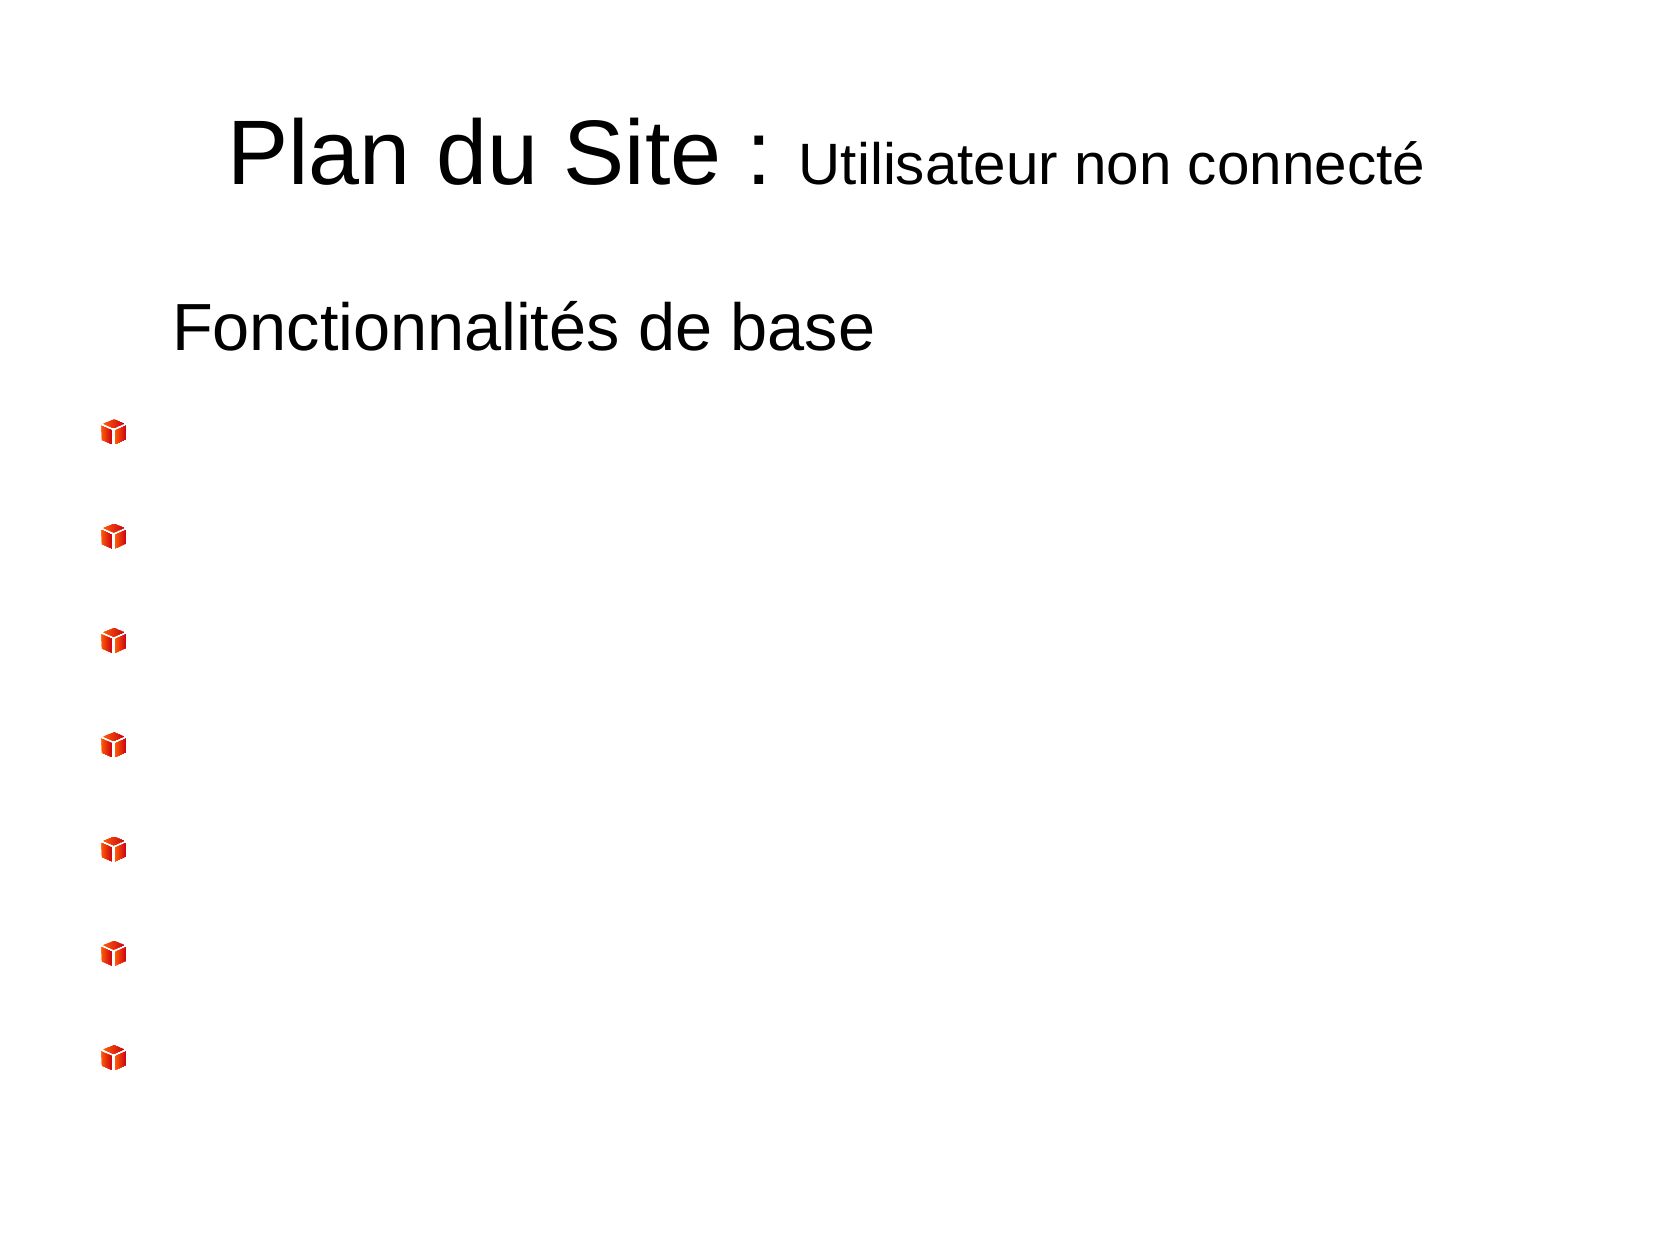

# Plan du Site : Utilisateur non connecté
 Fonctionnalités de base